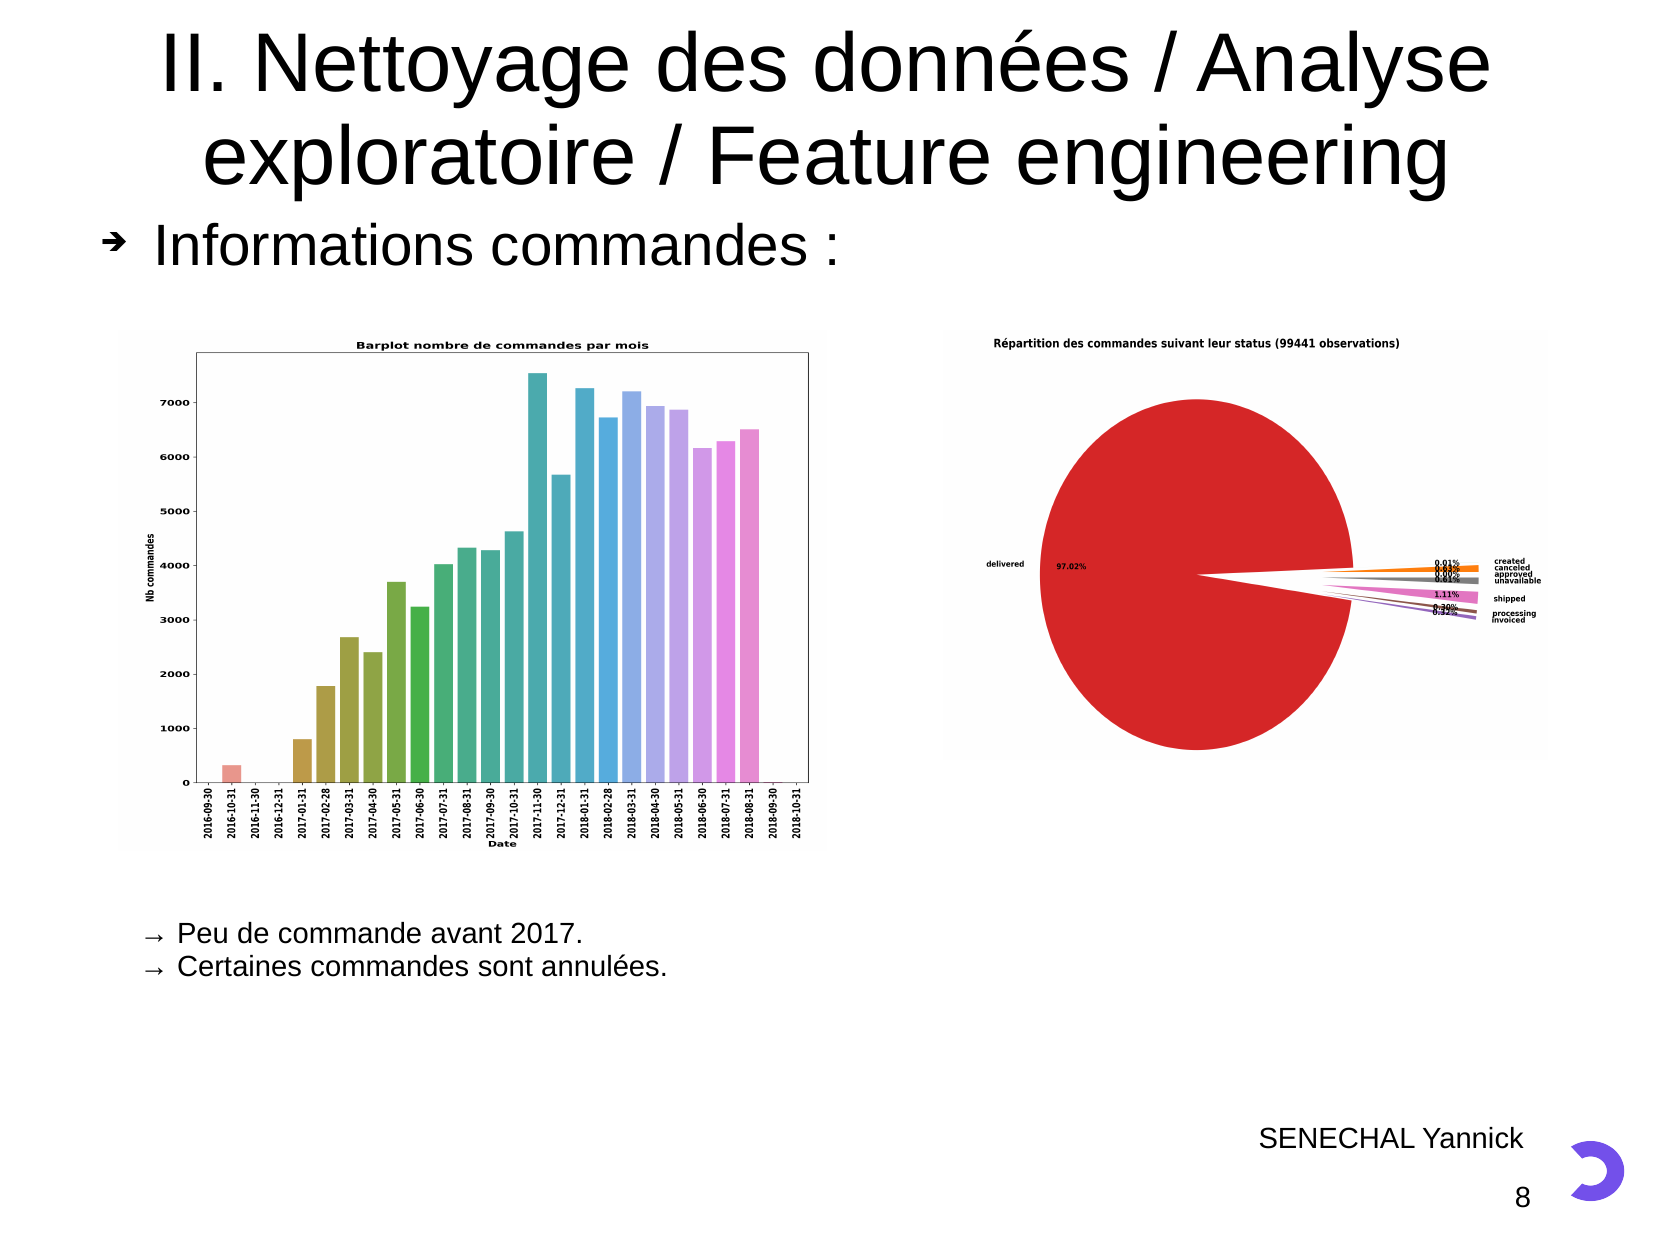

# II. Nettoyage des données / Analyse exploratoire / Feature engineering
Informations commandes :
→ Peu de commande avant 2017.
→ Certaines commandes sont annulées.
SENECHAL Yannick
8